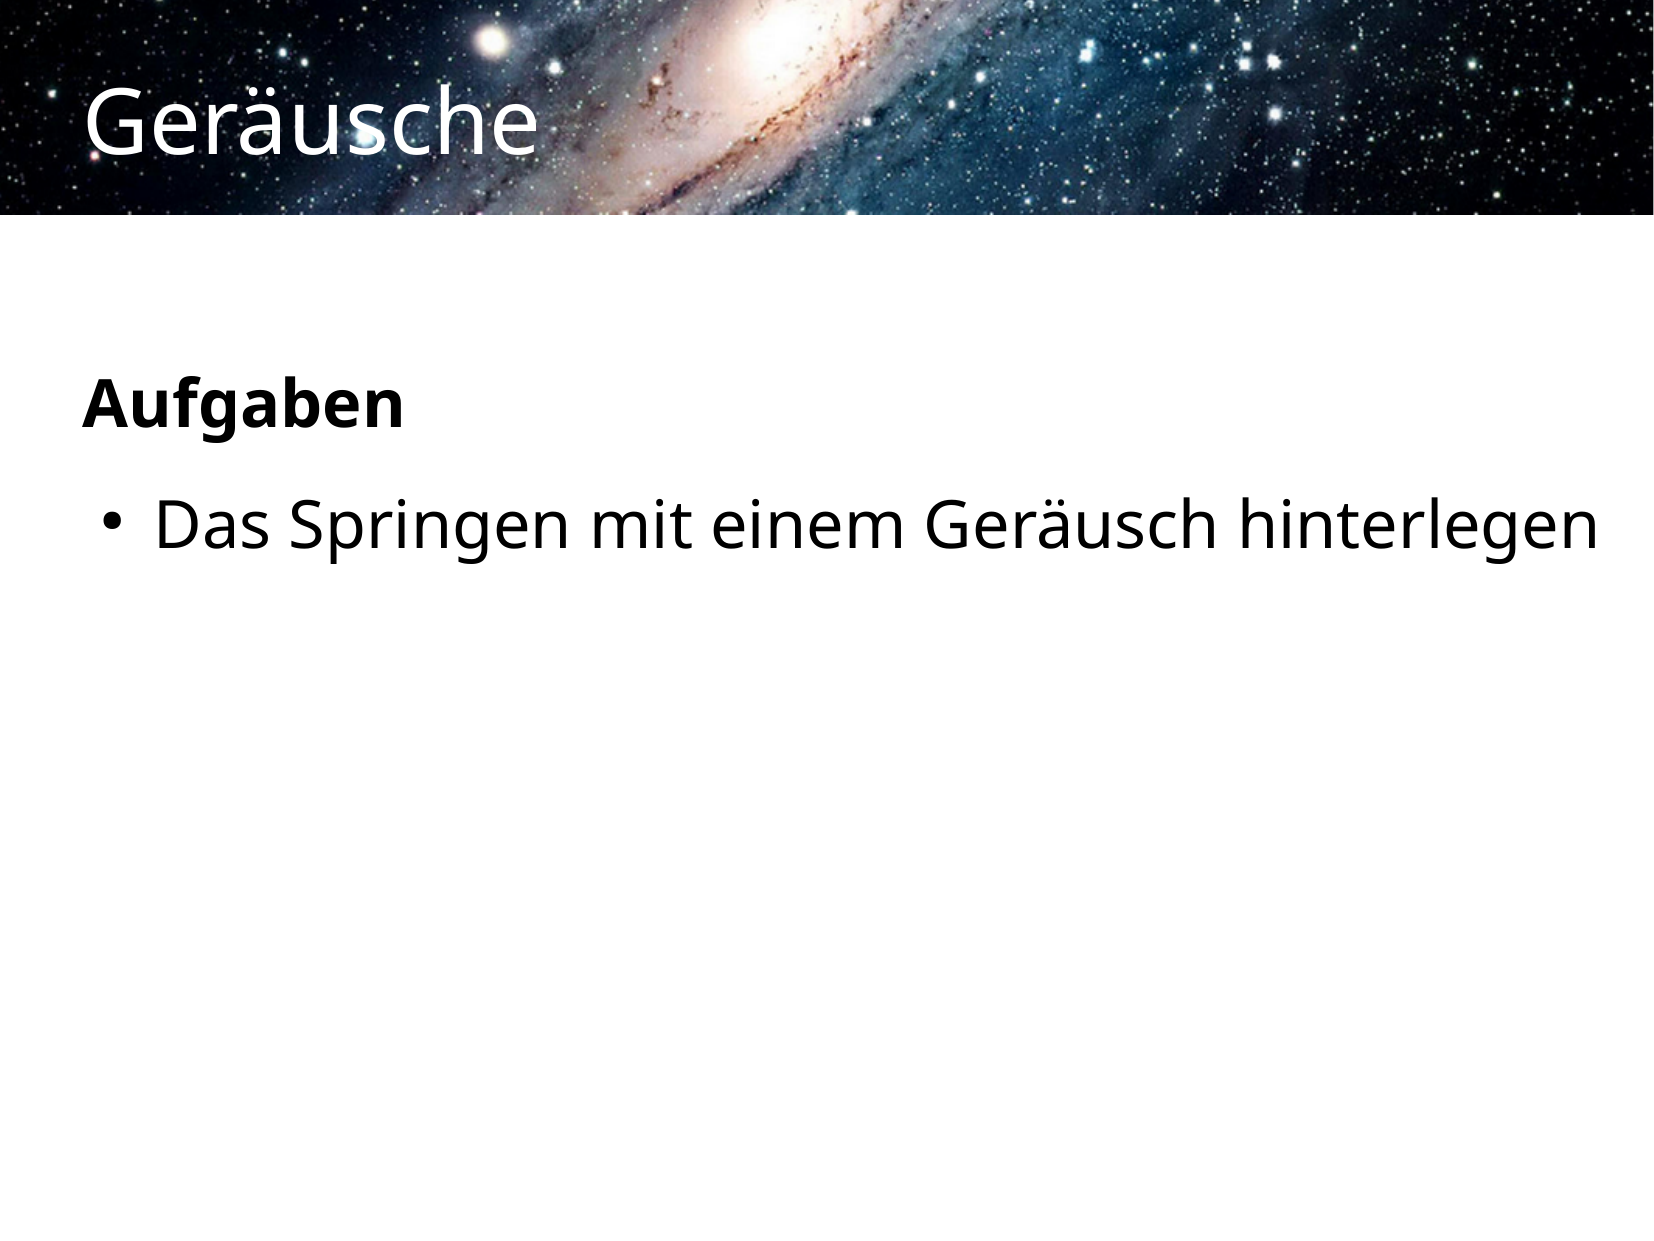

# Geräusche
Aufgaben
Das Springen mit einem Geräusch hinterlegen